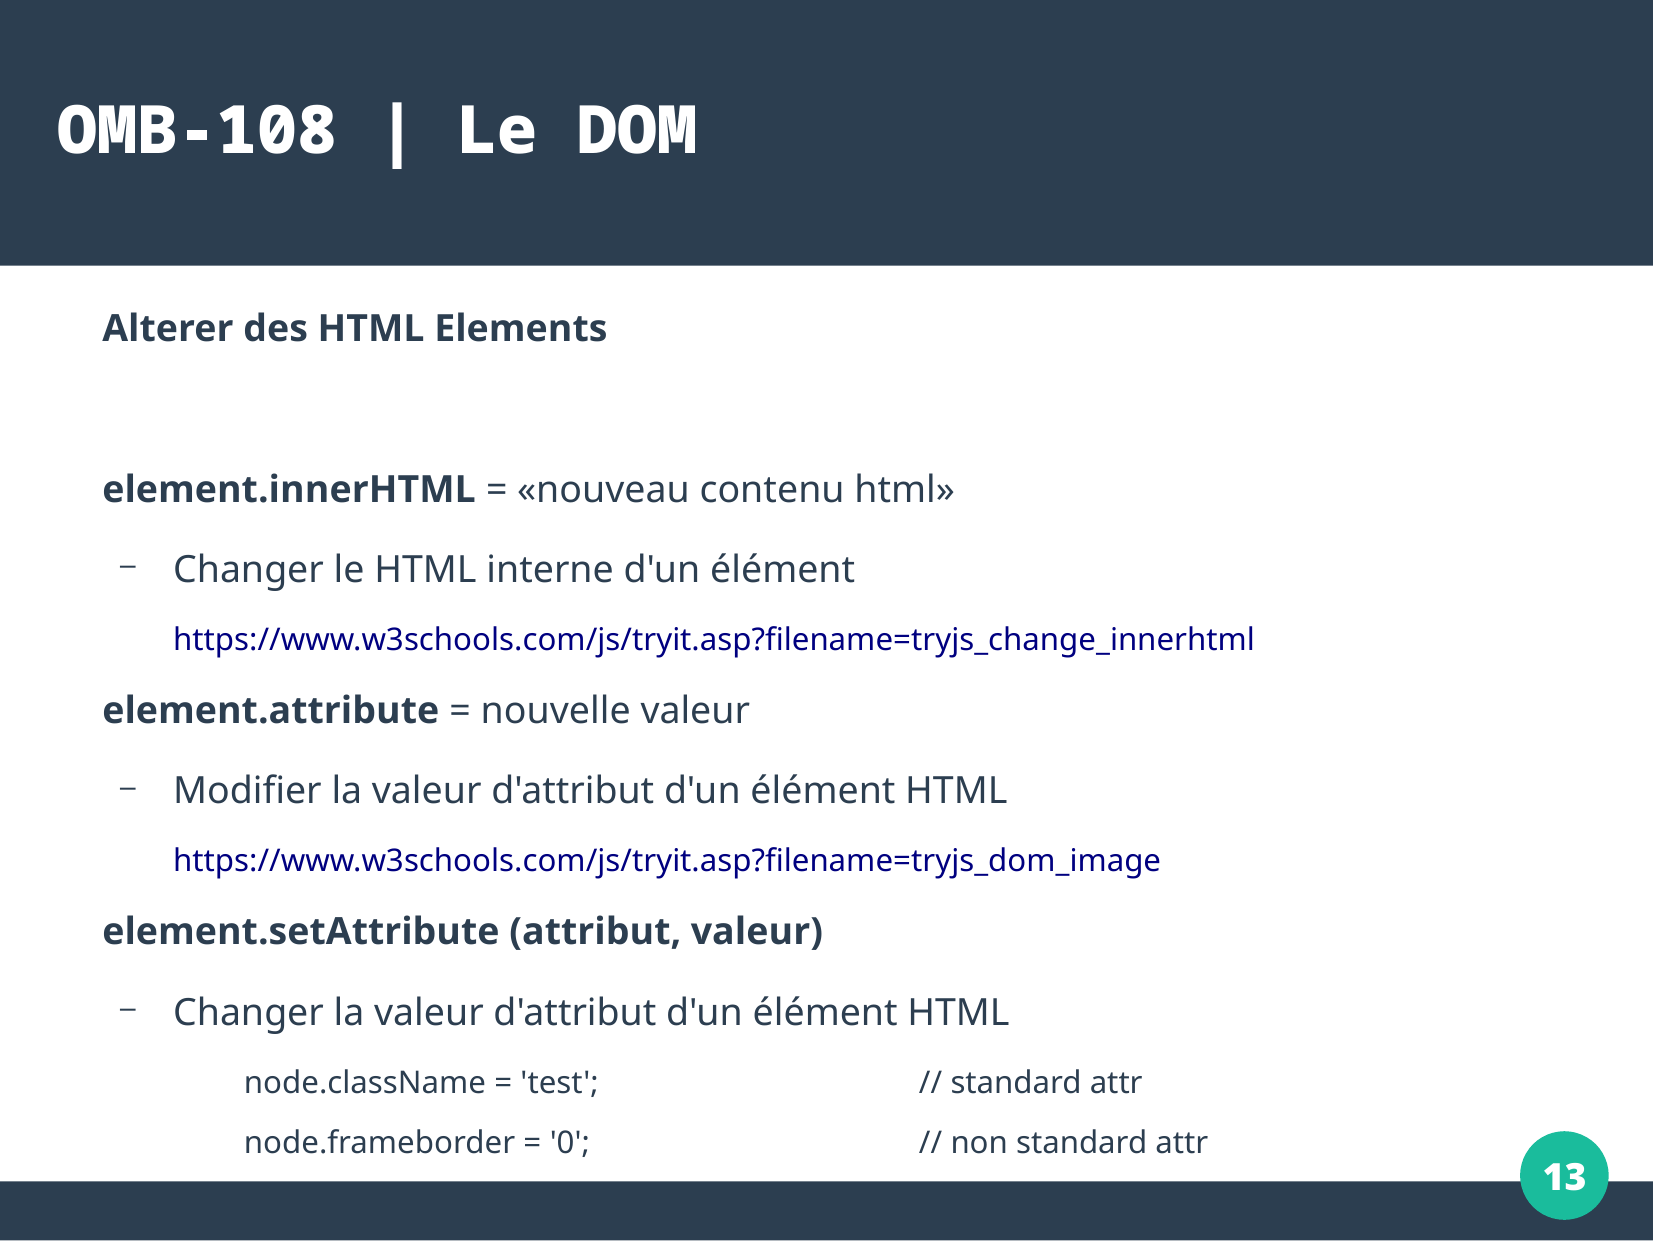

OMB-108 | Le DOM
# Alterer des HTML Elements
element.innerHTML = «nouveau contenu html»
Changer le HTML interne d'un élément
https://www.w3schools.com/js/tryit.asp?filename=tryjs_change_innerhtml
element.attribute = nouvelle valeur
Modifier la valeur d'attribut d'un élément HTML
https://www.w3schools.com/js/tryit.asp?filename=tryjs_dom_image
element.setAttribute (attribut, valeur)
Changer la valeur d'attribut d'un élément HTML
node.className = 'test'; 					// standard attr
node.frameborder = '0'; 					// non standard attr
node.setAttribute('frameborder', '0'); 			// now it works
13